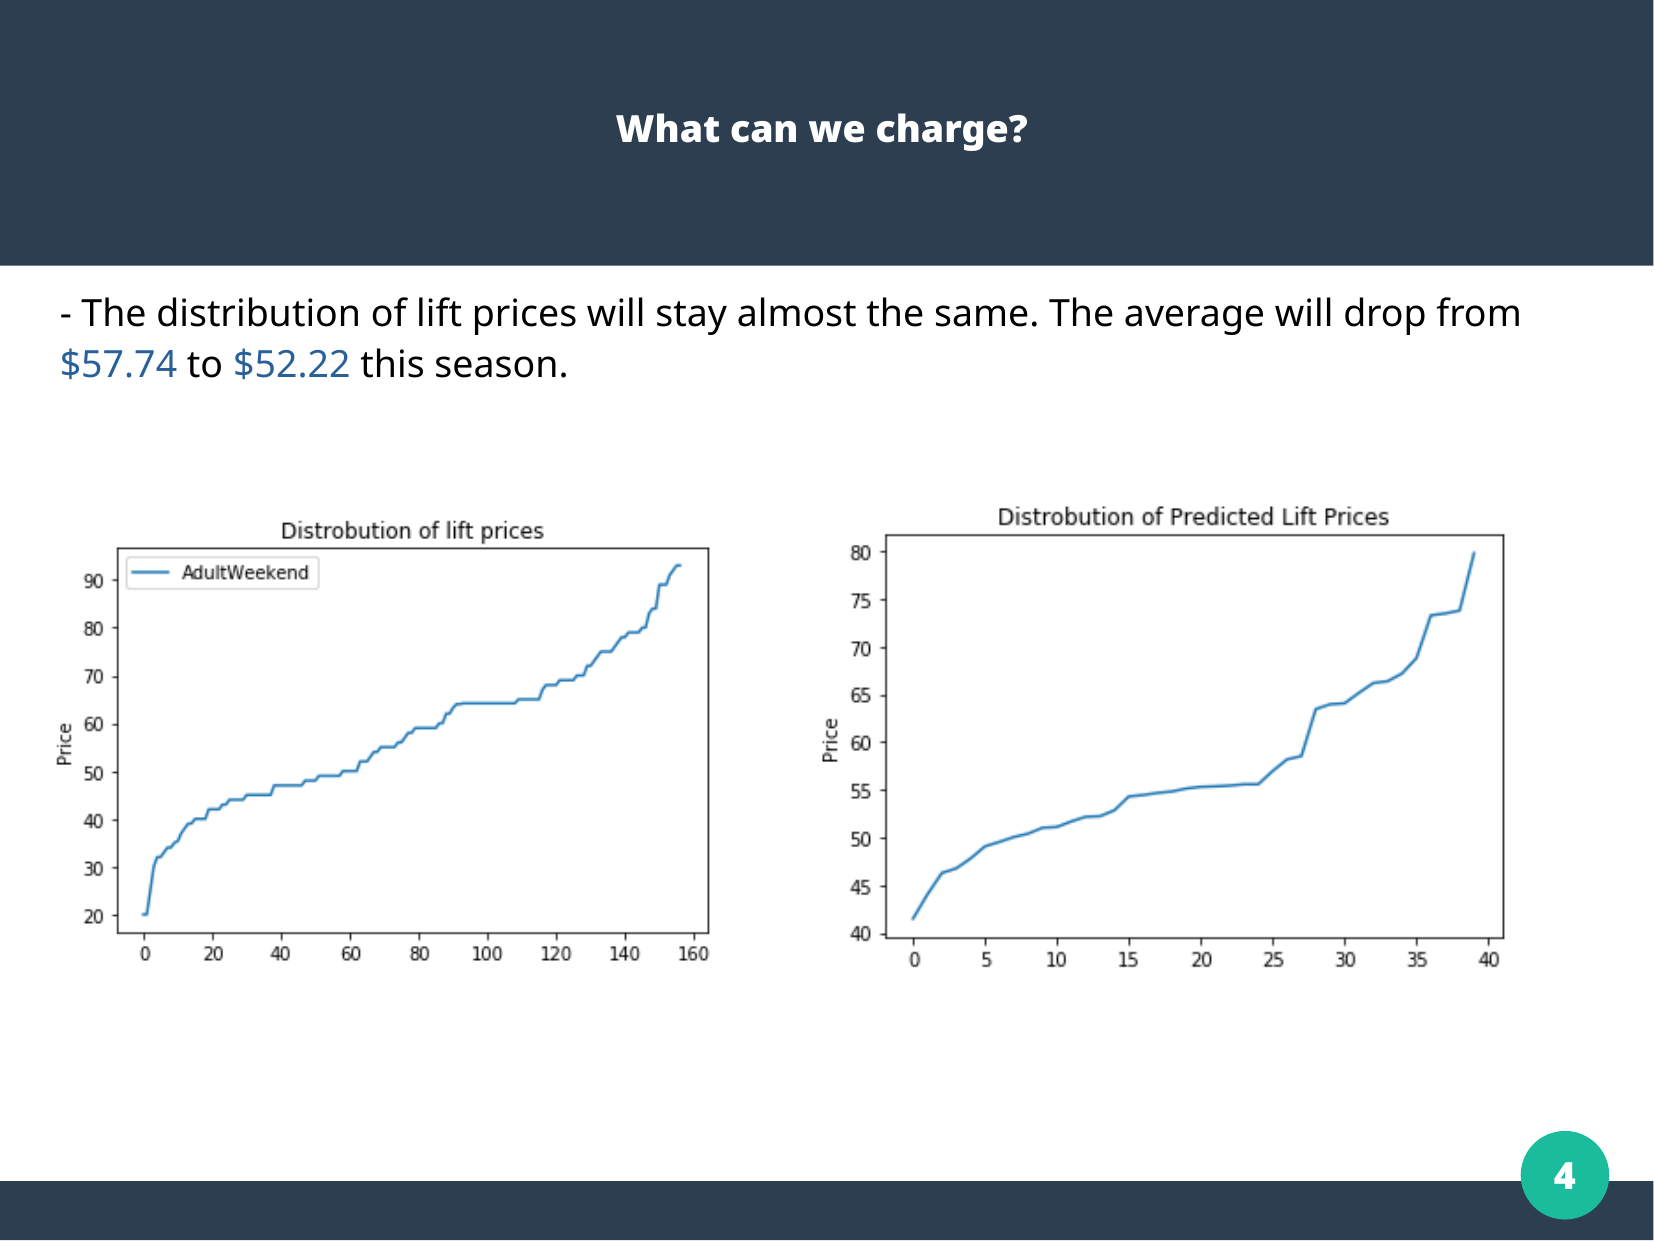

# What can we charge?
- The distribution of lift prices will stay almost the same. The average will drop from $57.74 to $52.22 this season.
4